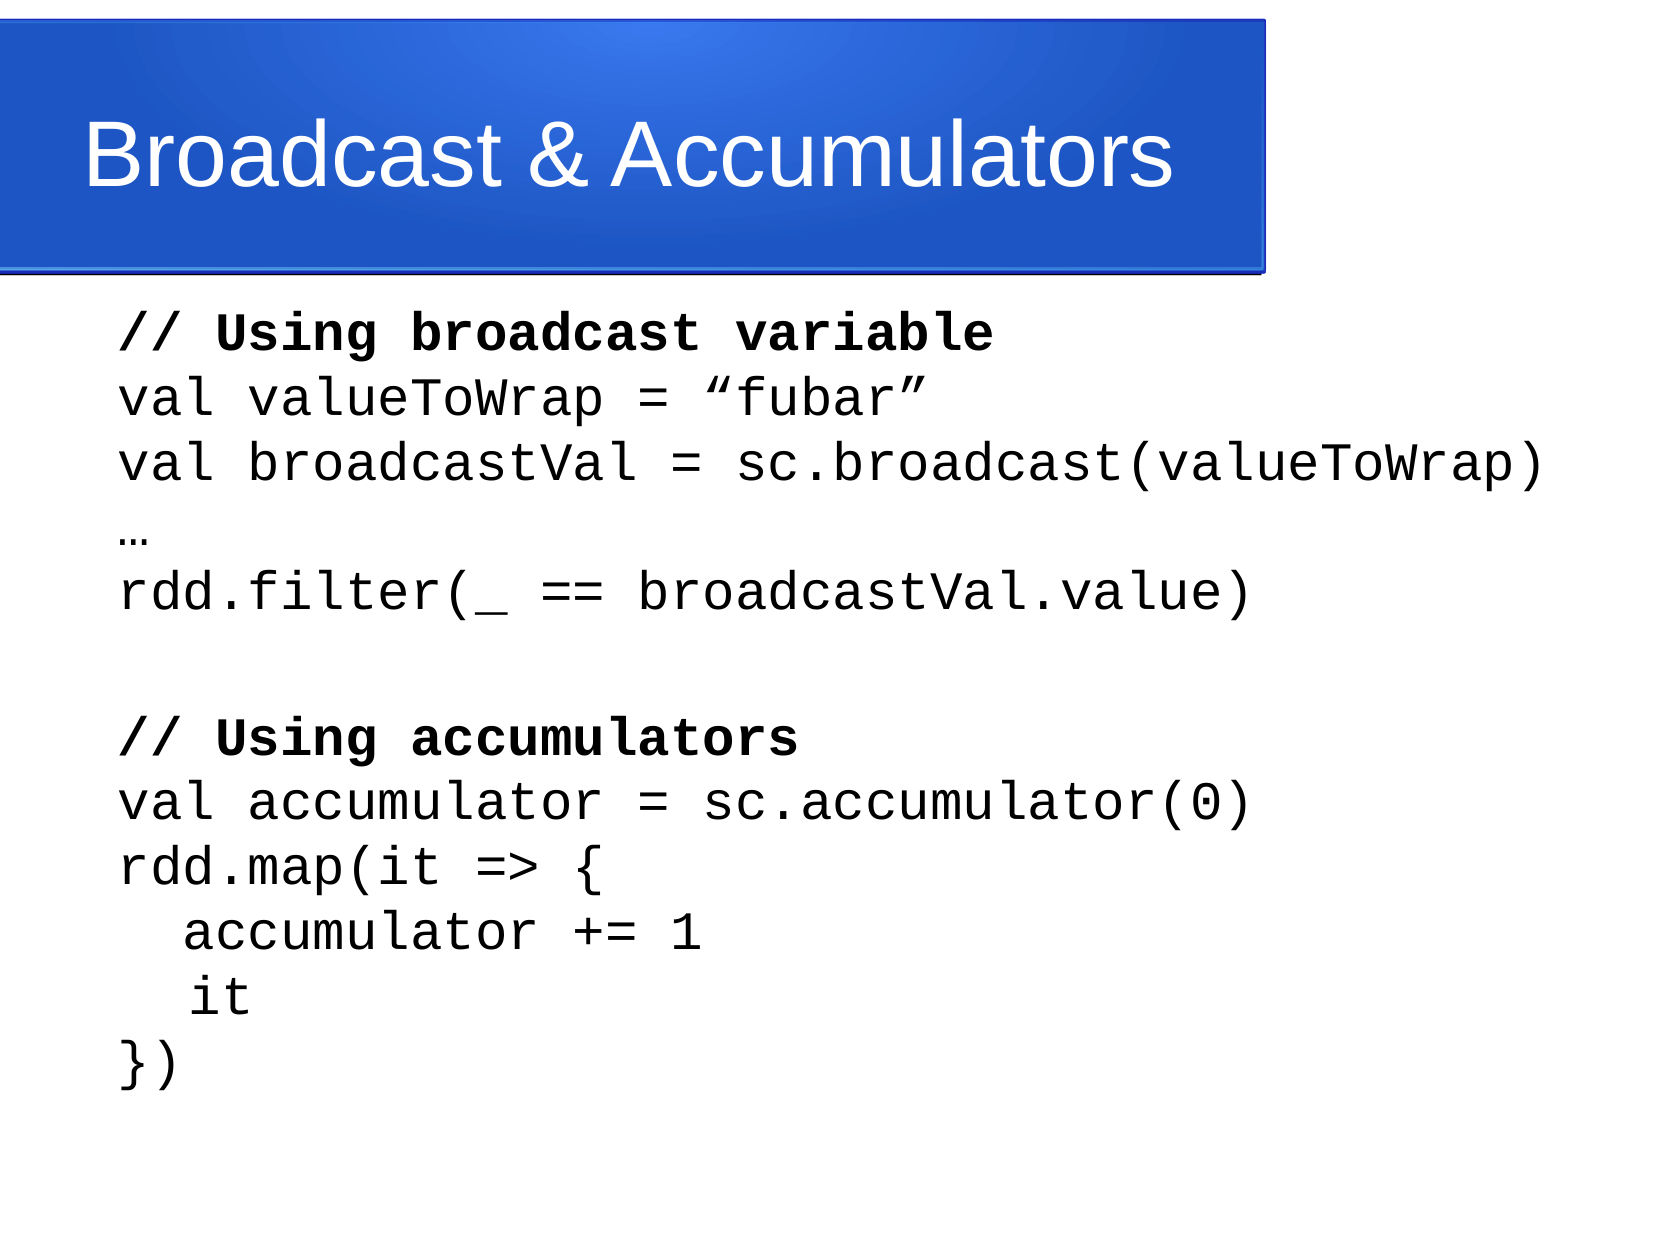

Broadcast & Accumulators
// Using broadcast variable
val valueToWrap = “fubar”
val broadcastVal = sc.broadcast(valueToWrap)
…
rdd.filter(_ == broadcastVal.value)
// Using accumulators
val accumulator = sc.accumulator(0)
rdd.map(it => {
 accumulator += 1
it
})